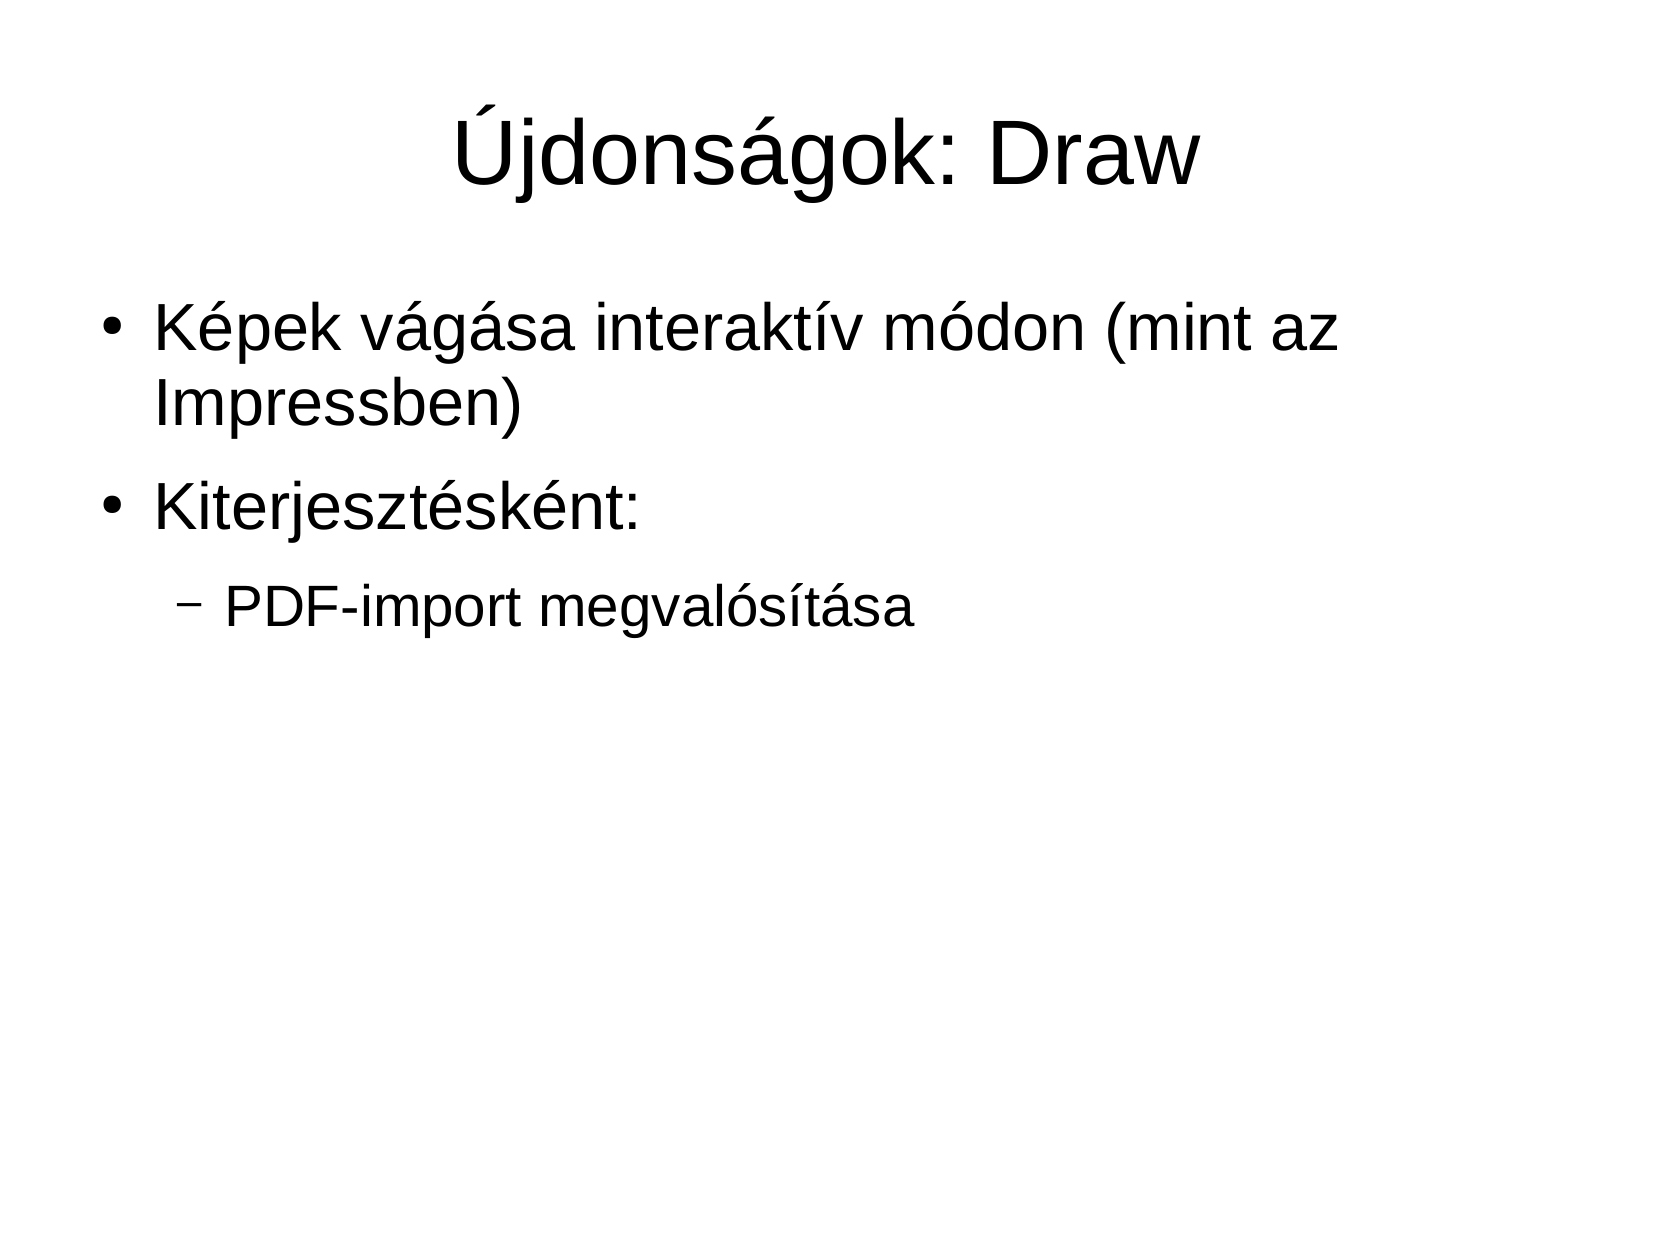

# Újdonságok: Draw
Képek vágása interaktív módon (mint az Impressben)
Kiterjesztésként:
PDF-import megvalósítása